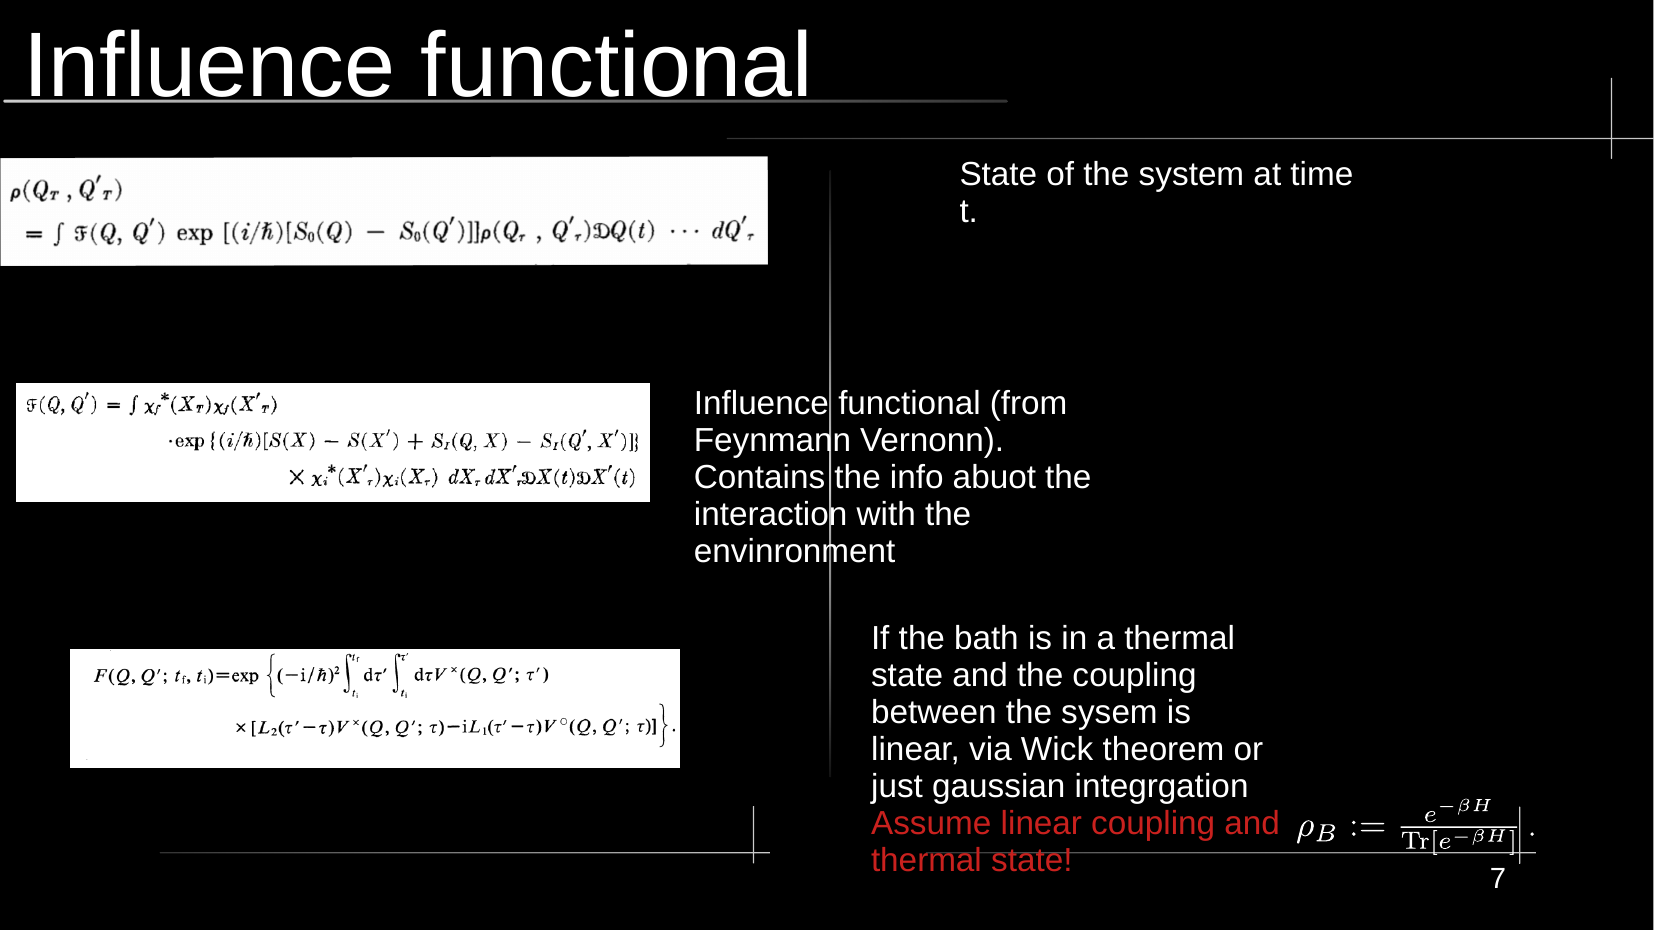

# Influence functional
State of the system at time t.
Influence functional (from Feynmann Vernonn). Contains the info abuot the interaction with the envinronment
If the bath is in a thermal state and the coupling between the sysem is linear, via Wick theorem or just gaussian integrgation
Assume linear coupling and thermal state!
7